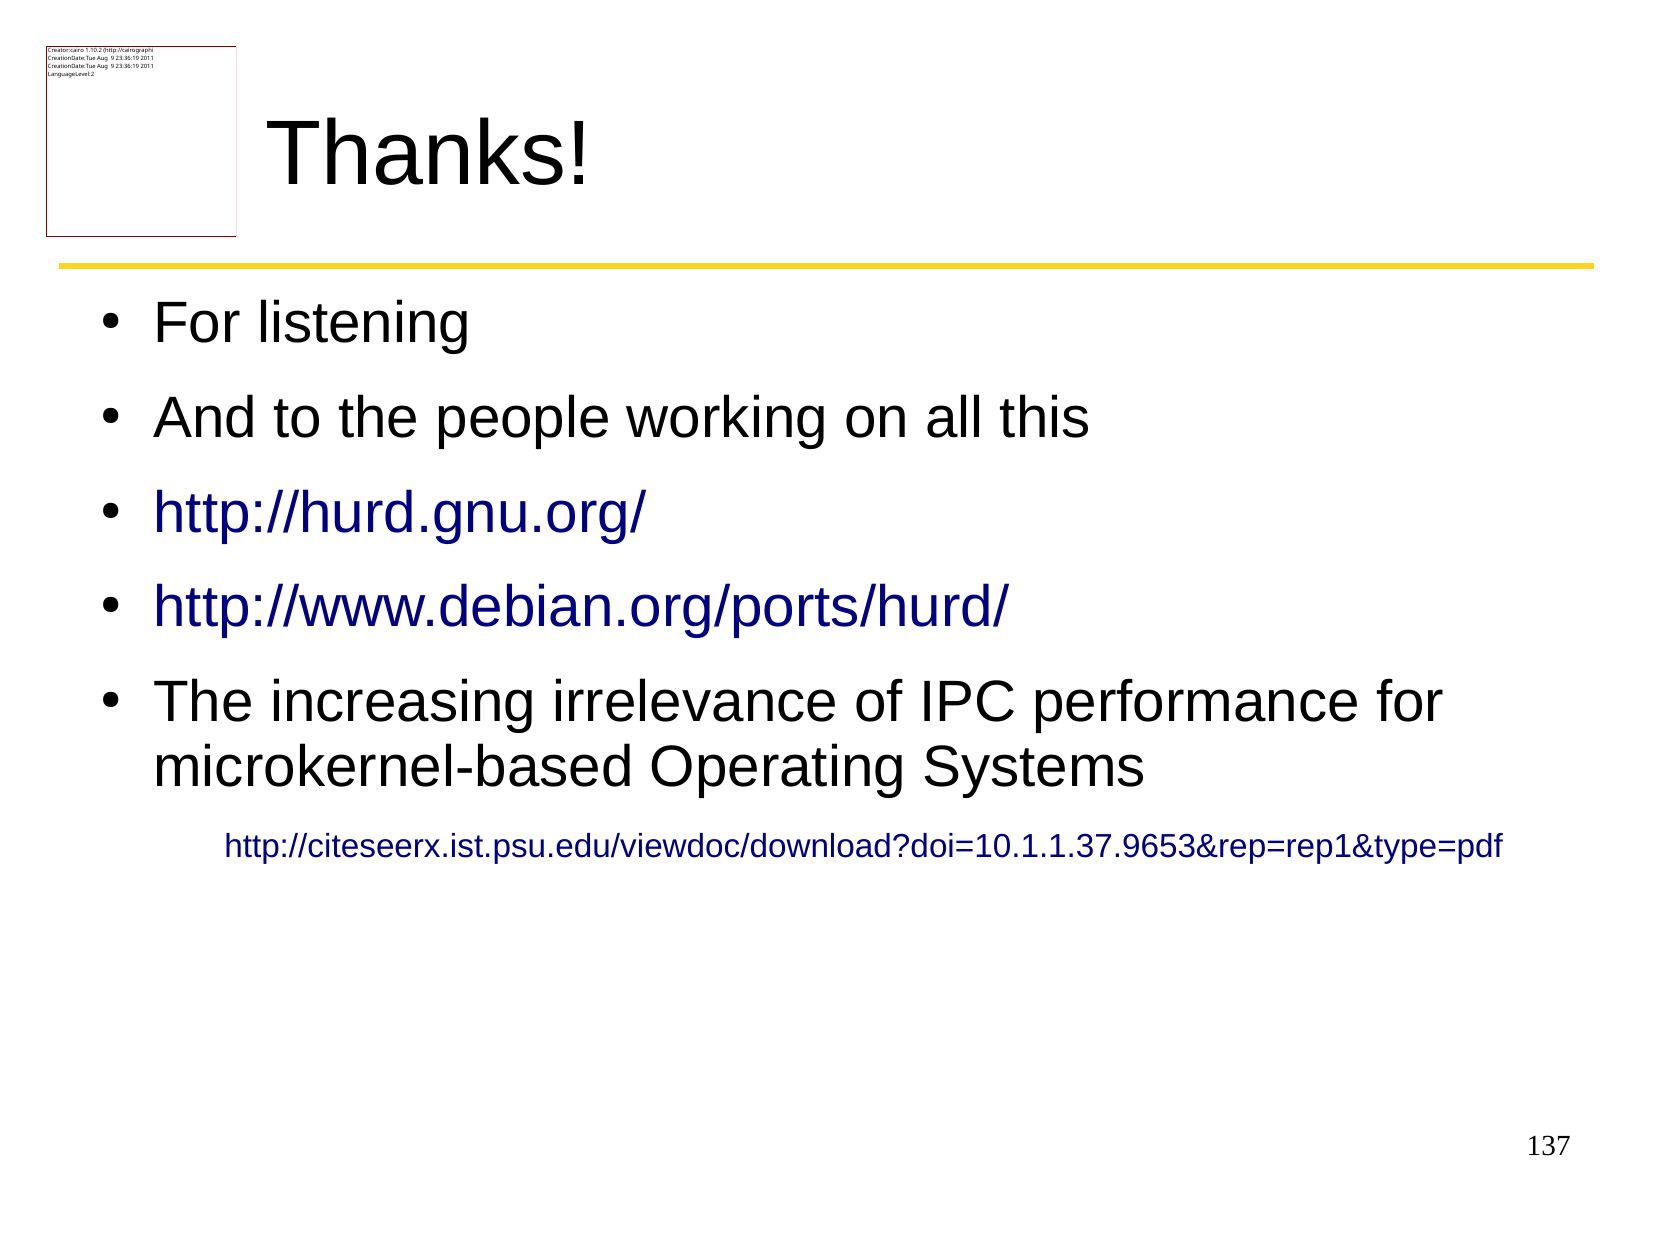

# Thanks!
For listening
And to the people working on all this
http://hurd.gnu.org/
http://www.debian.org/ports/hurd/
The increasing irrelevance of IPC performance for microkernel-based Operating Systems
http://citeseerx.ist.psu.edu/viewdoc/download?doi=10.1.1.37.9653&rep=rep1&type=pdf
137